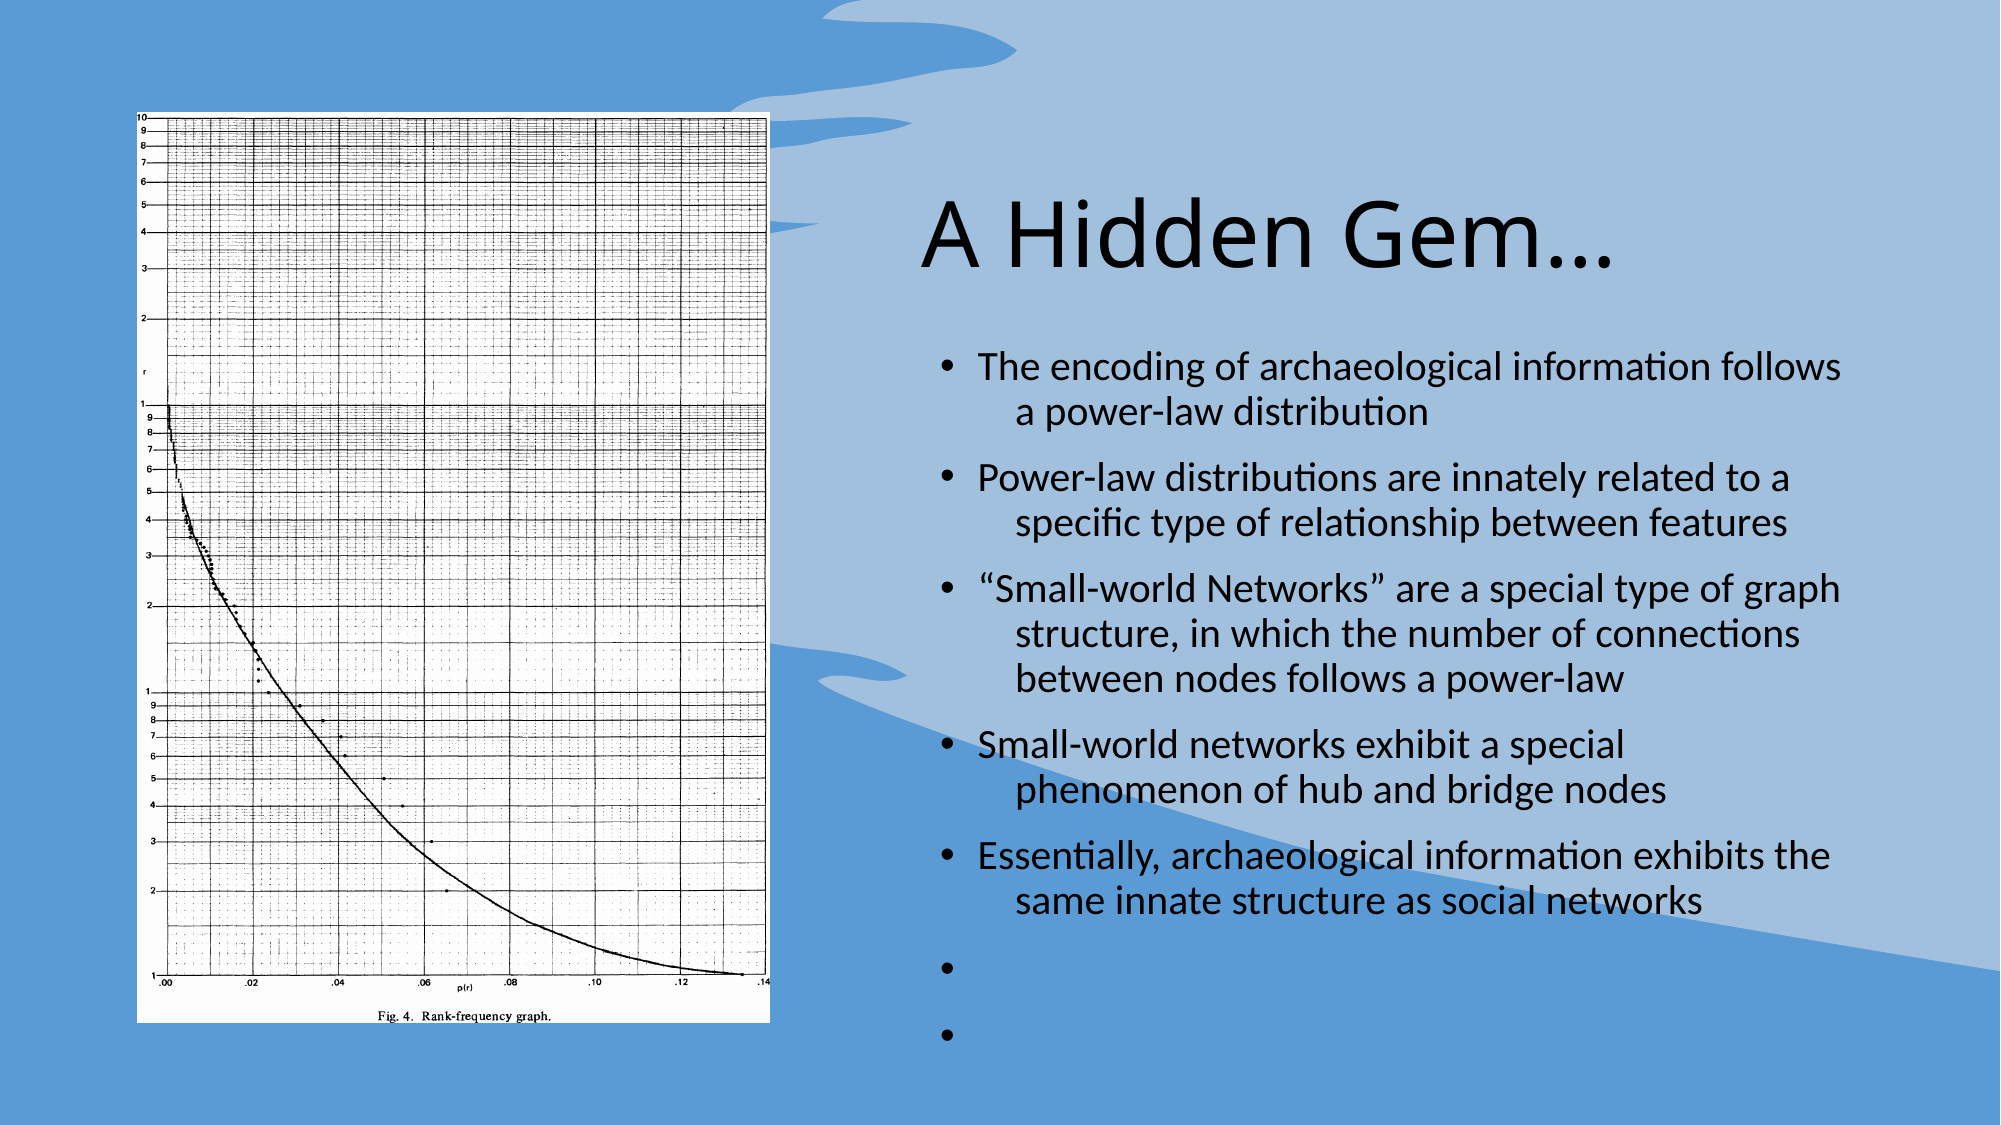

# A Hidden Gem…
The encoding of archaeological information follows a power-law distribution
Power-law distributions are innately related to a specific type of relationship between features
“Small-world Networks” are a special type of graph structure, in which the number of connections between nodes follows a power-law
Small-world networks exhibit a special phenomenon of hub and bridge nodes
Essentially, archaeological information exhibits the same innate structure as social networks